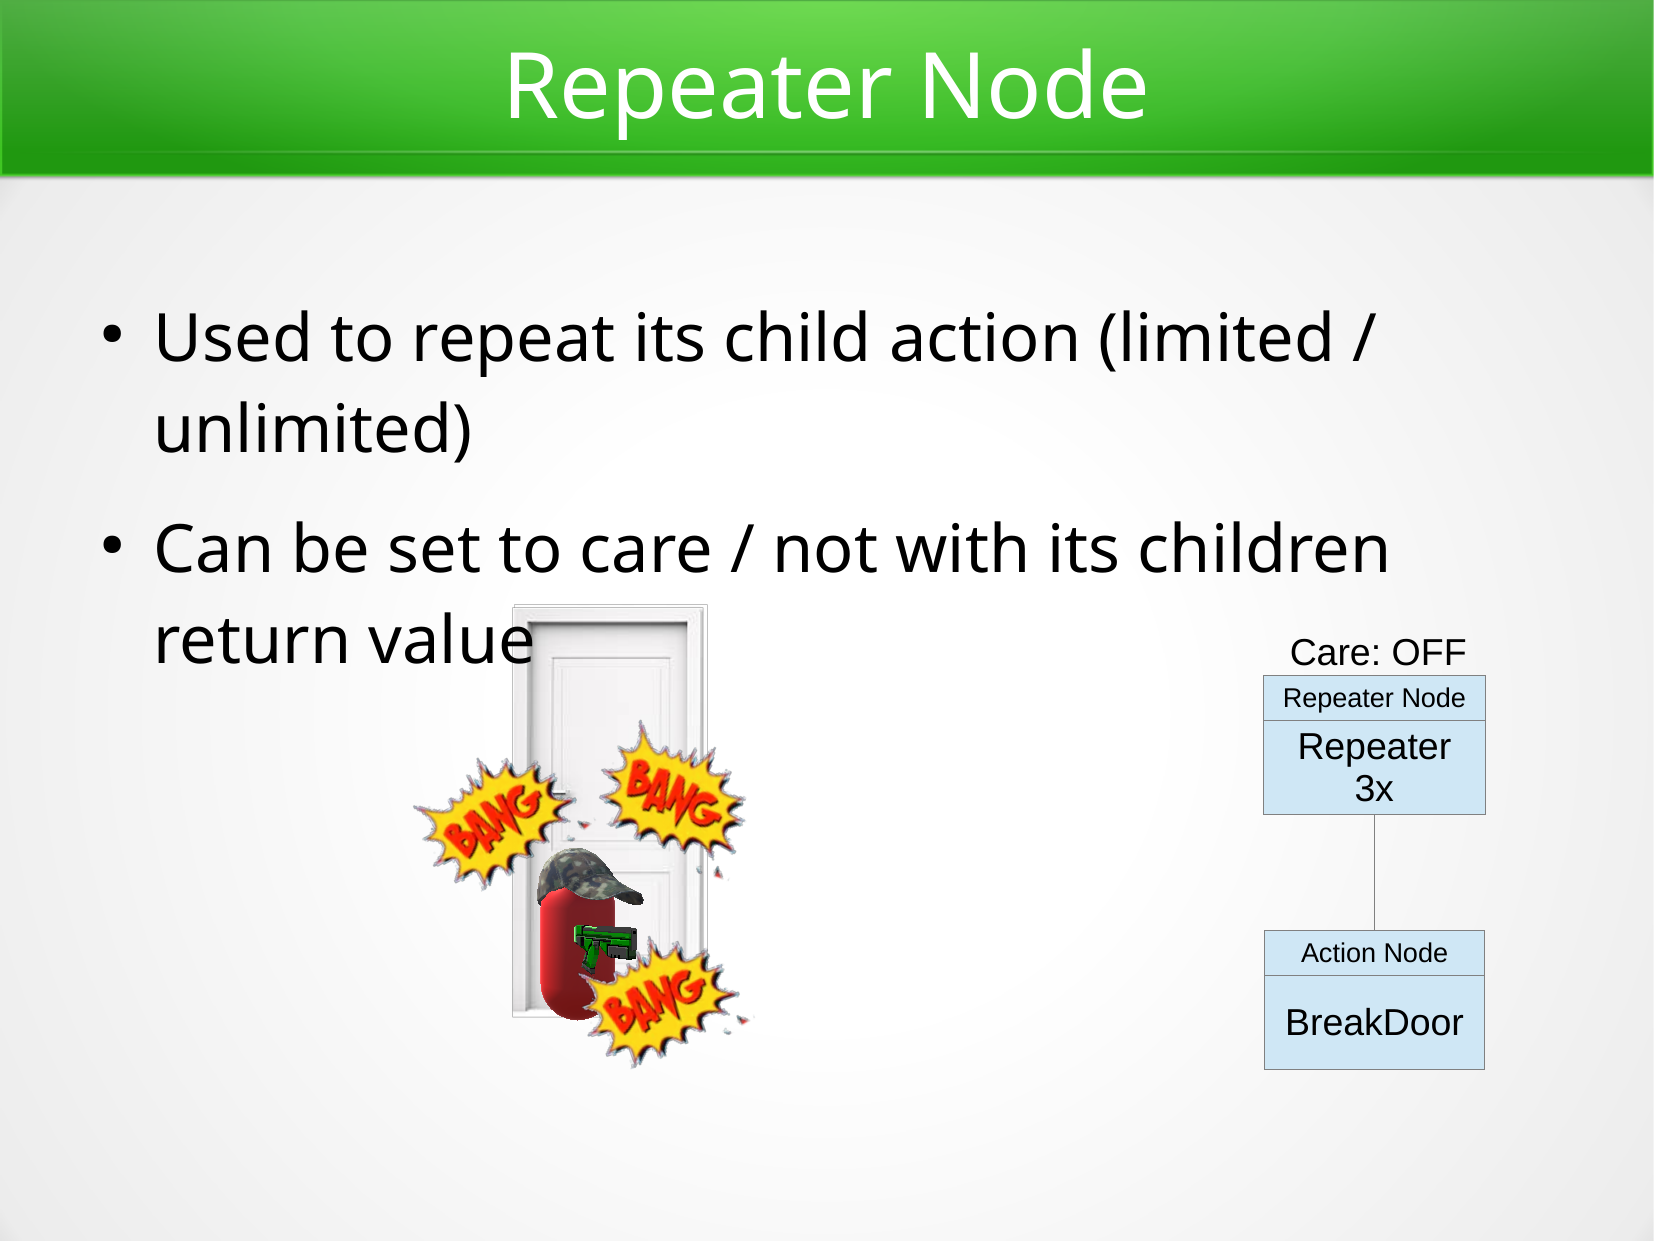

# Repeater Node
Used to repeat its child action (limited / unlimited)
Can be set to care / not with its children return value
Care: OFF
Repeater Node
Repeater
3x
Action Node
BreakDoor